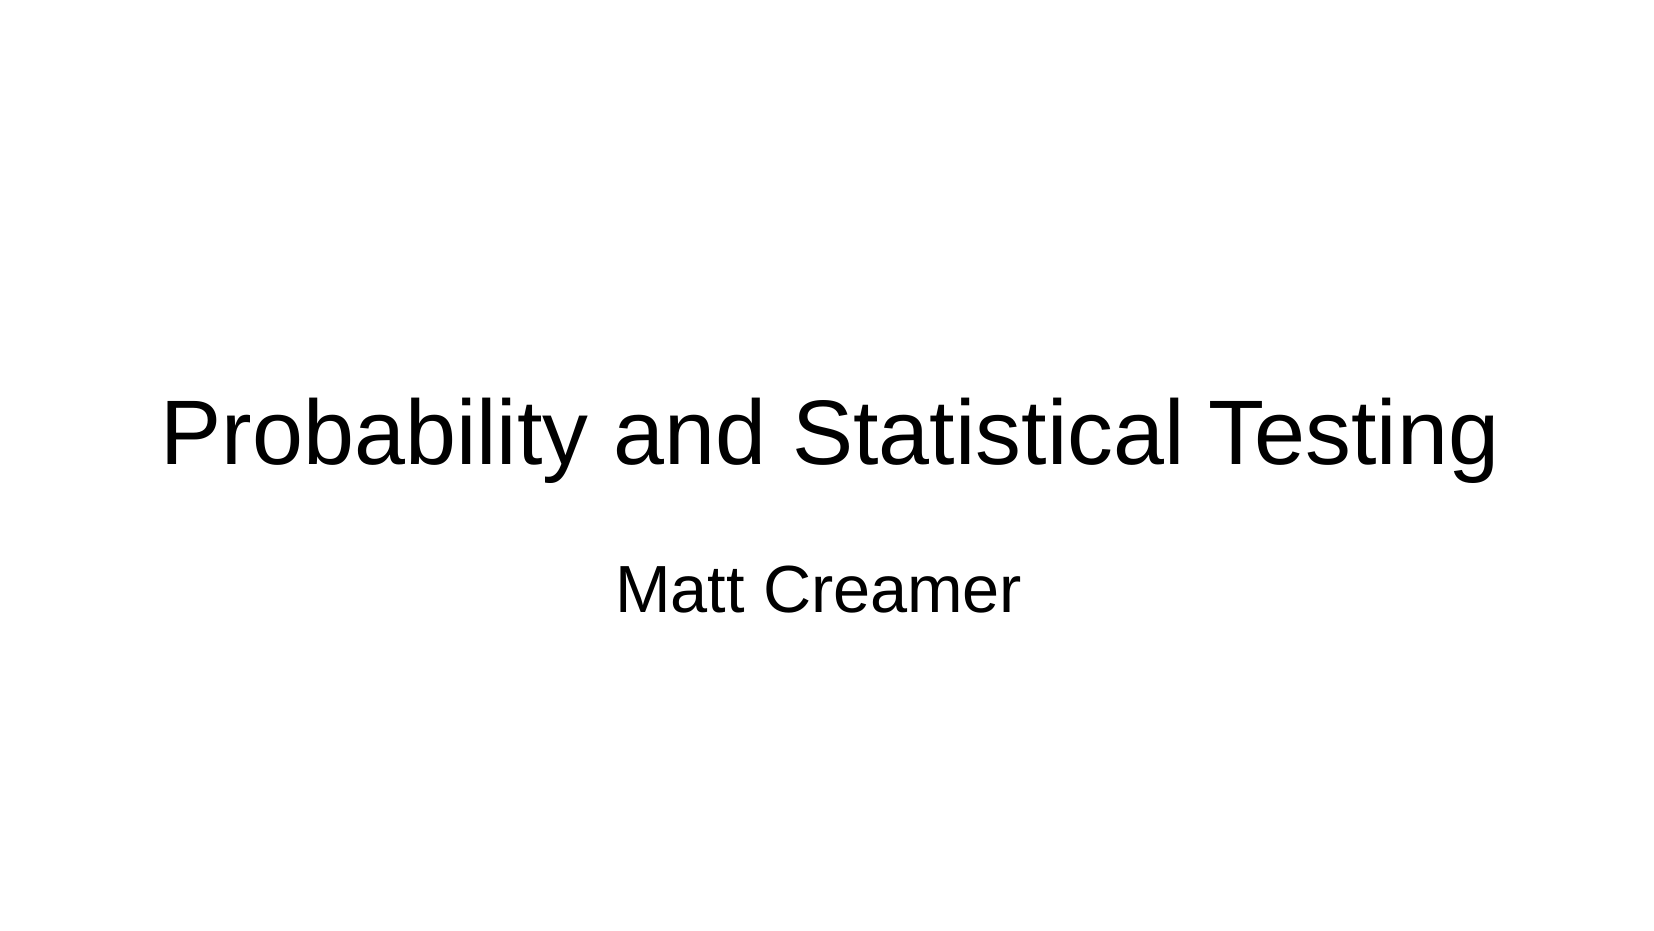

# Probability and Statistical Testing
Matt Creamer